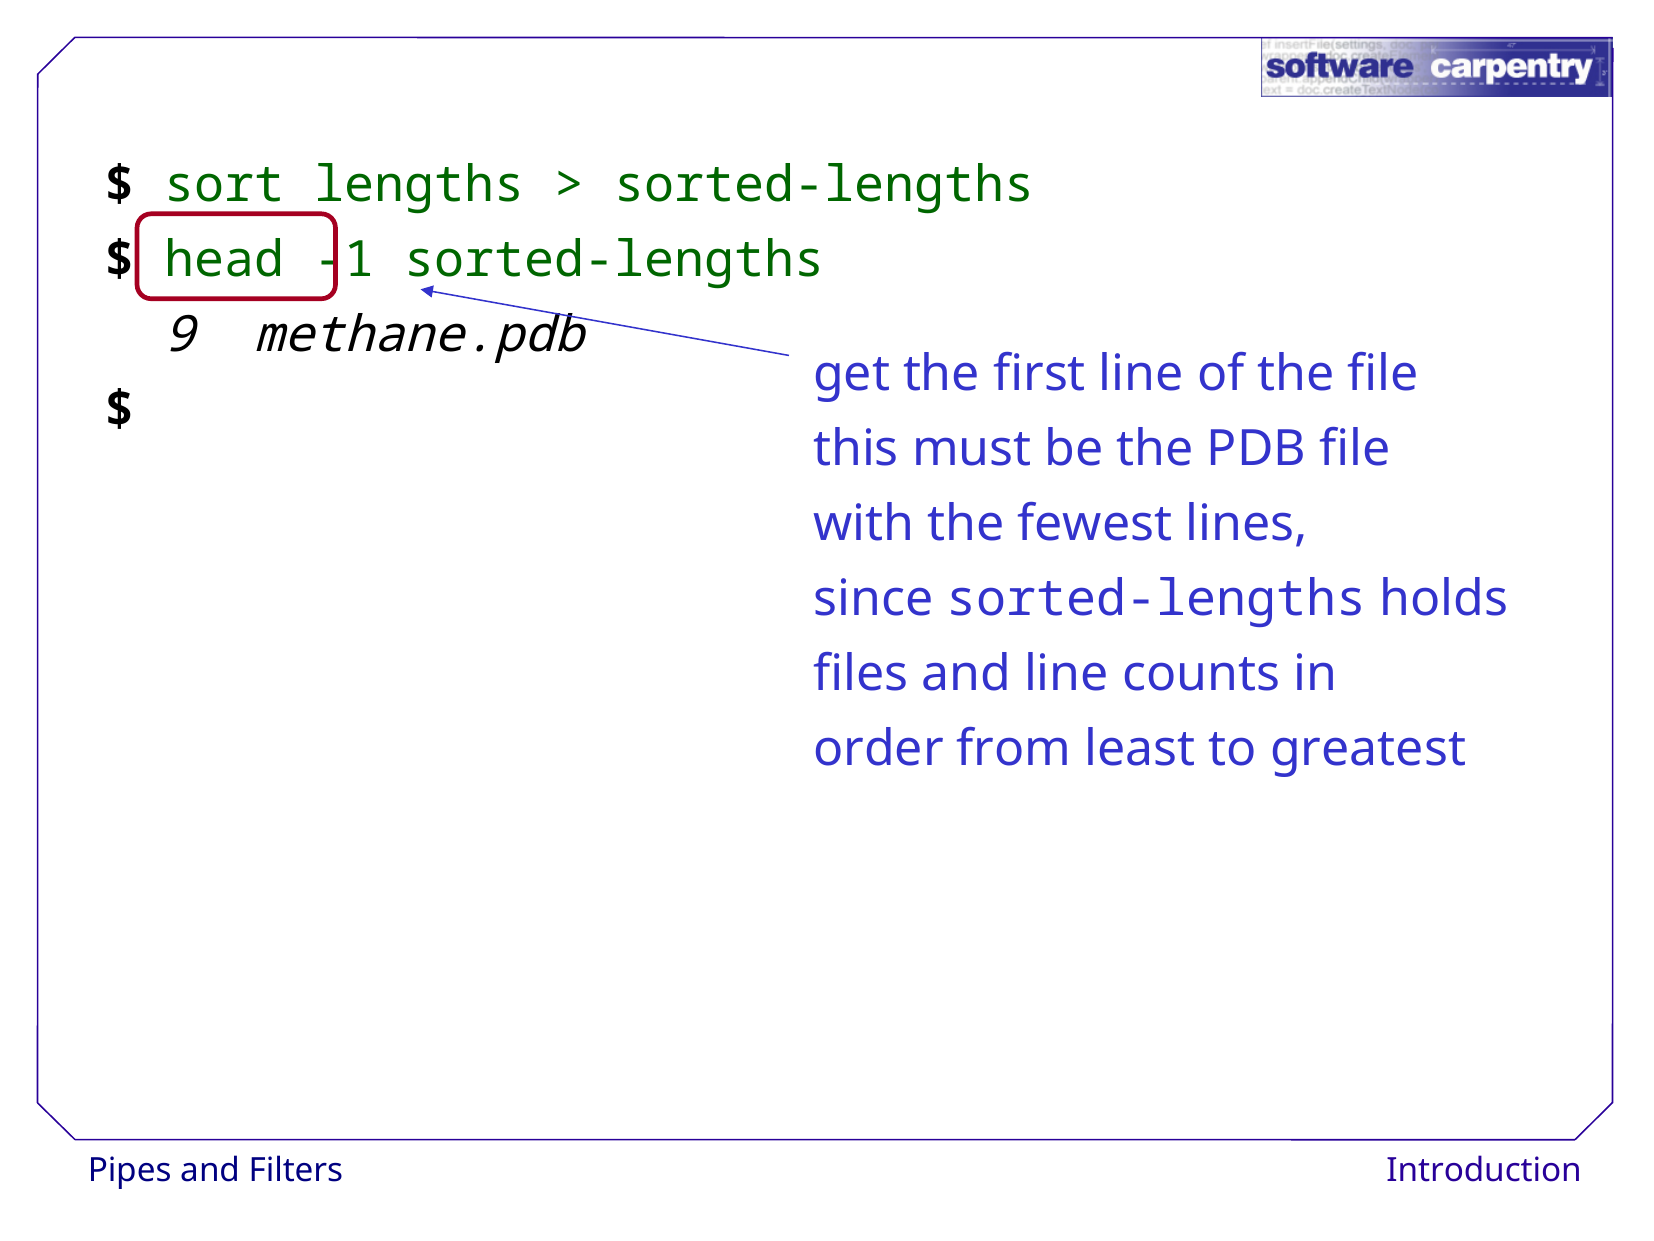

$ sort lengths > sorted-lengths
$ head -1 sorted-lengths
 9 methane.pdb
$
get the first line of the file
this must be the PDB file
with the fewest lines,
since sorted-lengths holds
files and line counts in
order from least to greatest